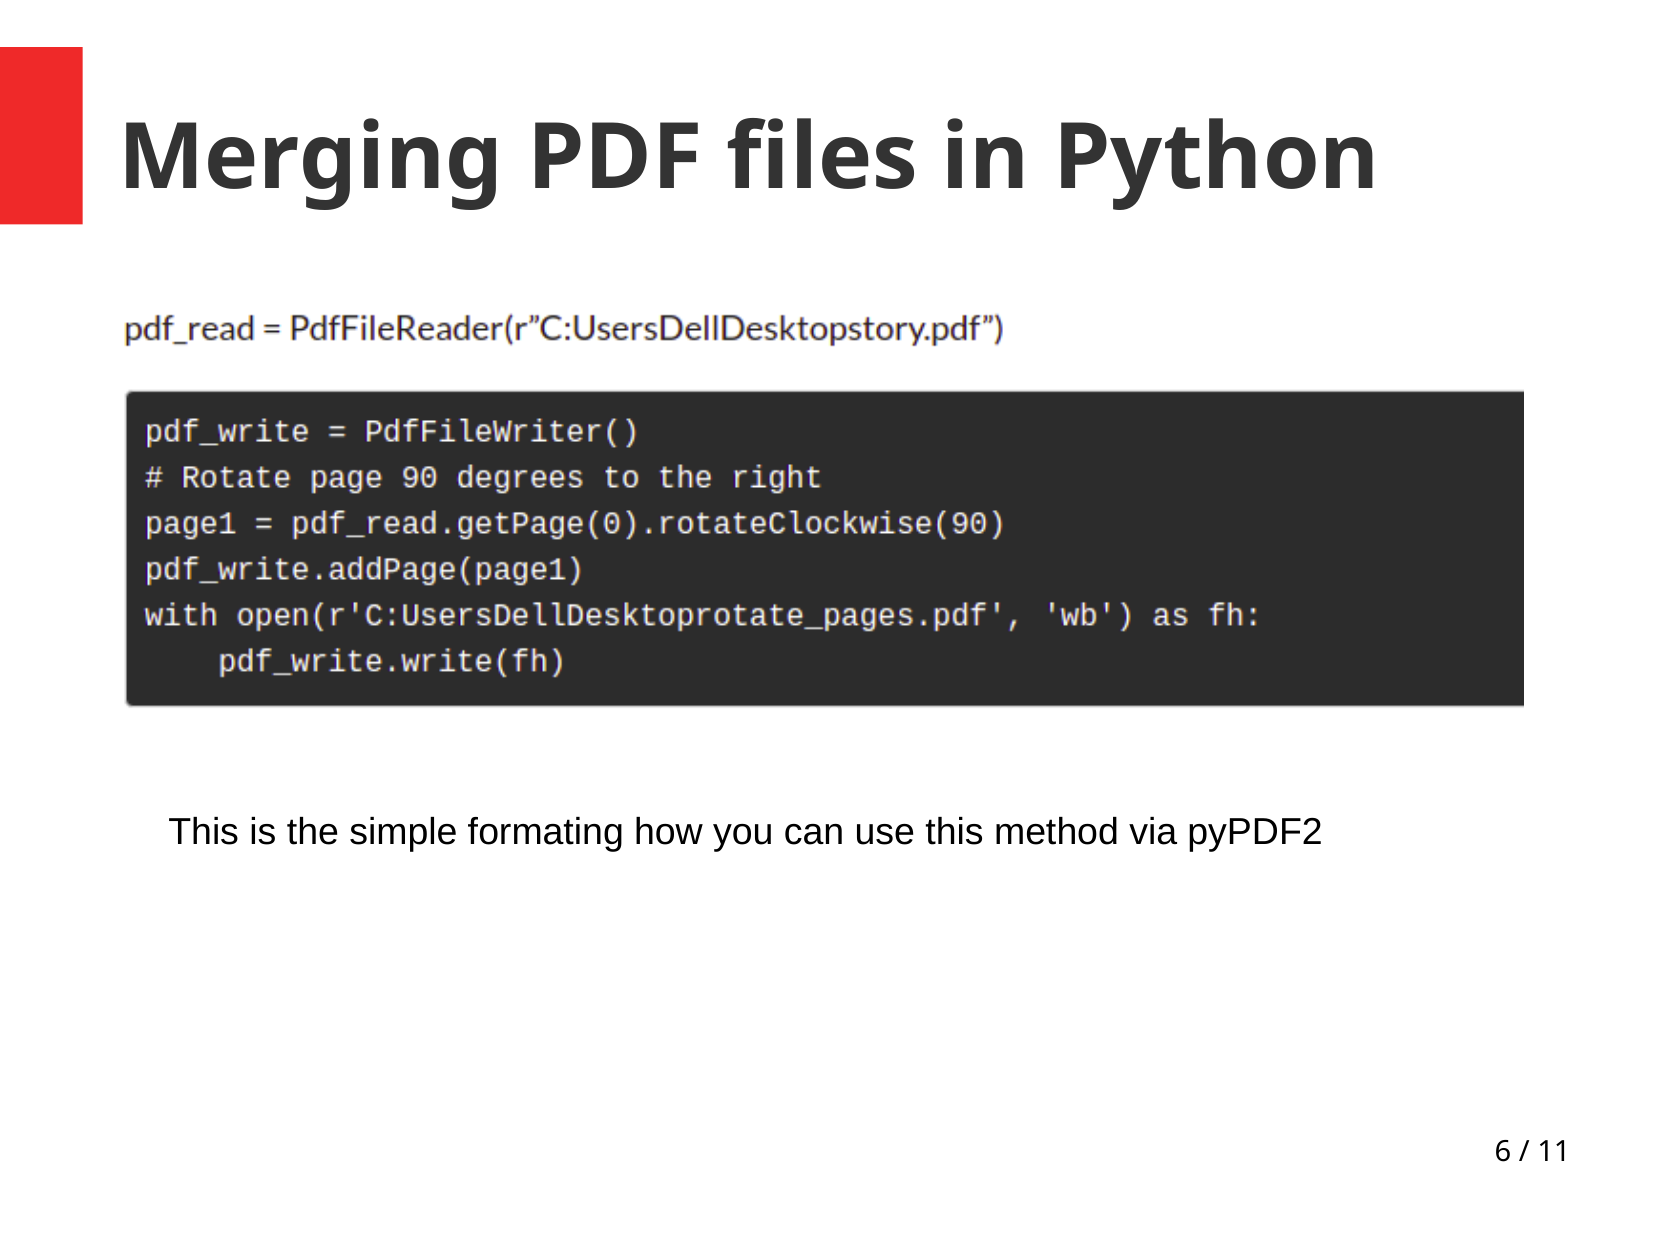

# Merging PDF files in Python
This is the simple formating how you can use this method via pyPDF2
6